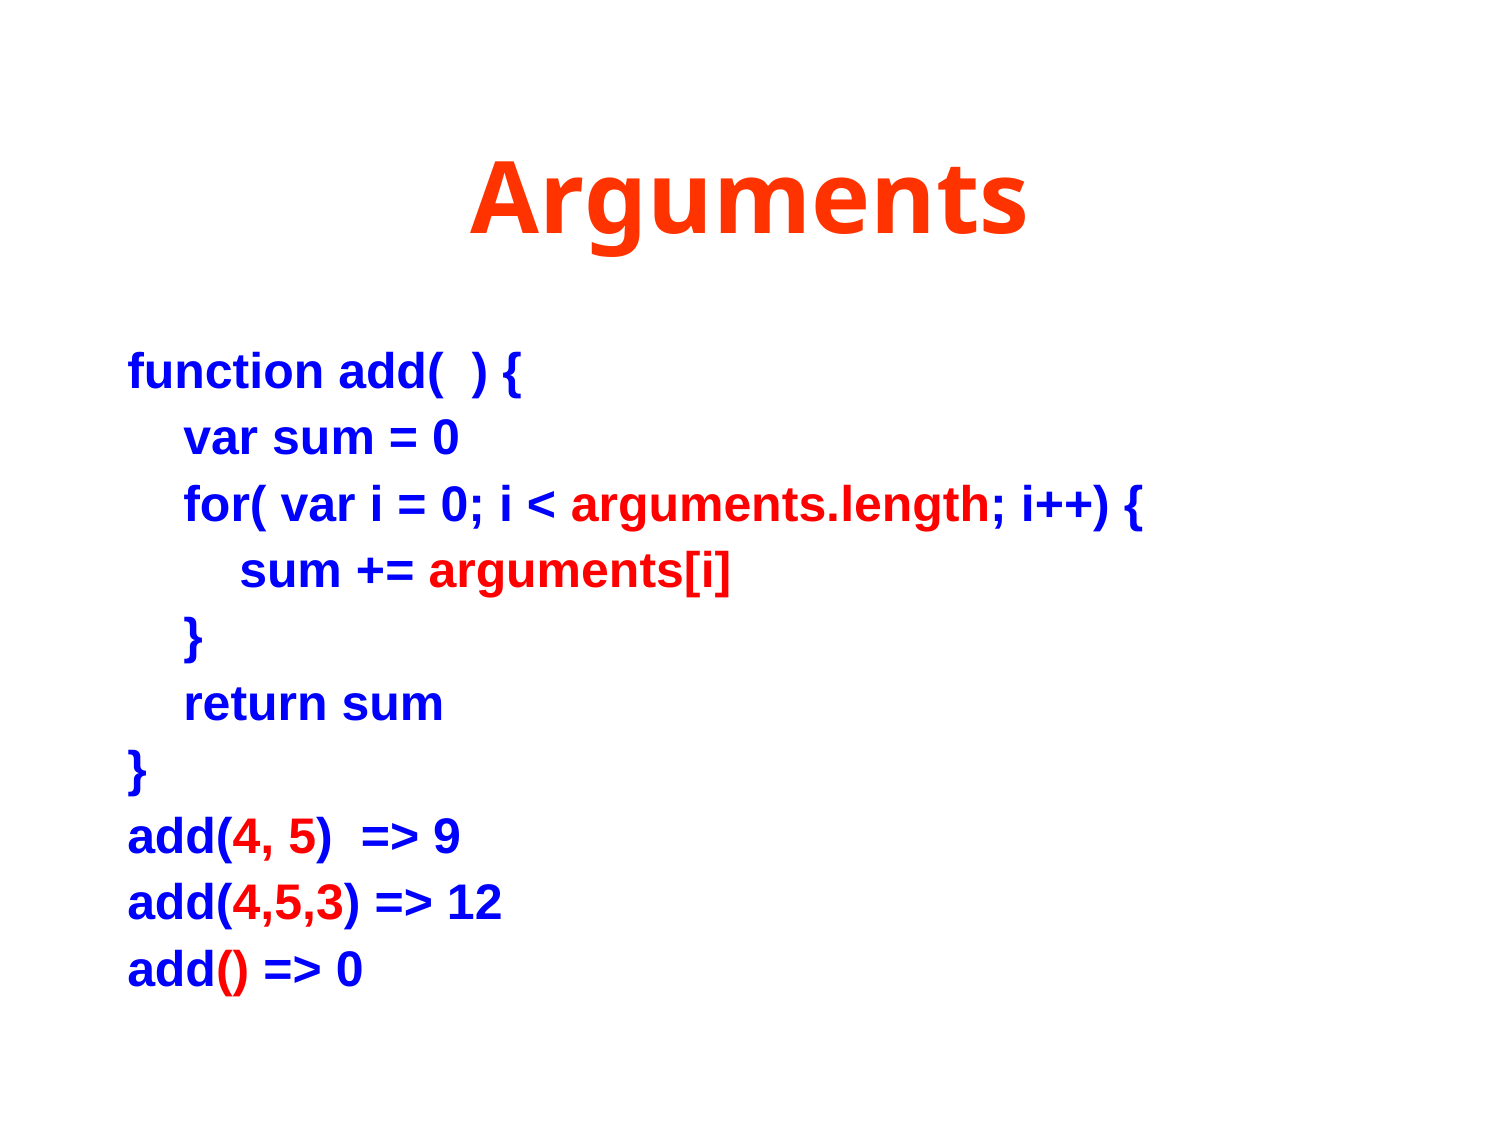

# Arguments
function add( ) {
 var sum = 0
 for( var i = 0; i < arguments.length; i++) {
 sum += arguments[i]
 }
 return sum
}
add(4, 5) => 9
add(4,5,3) => 12
add() => 0